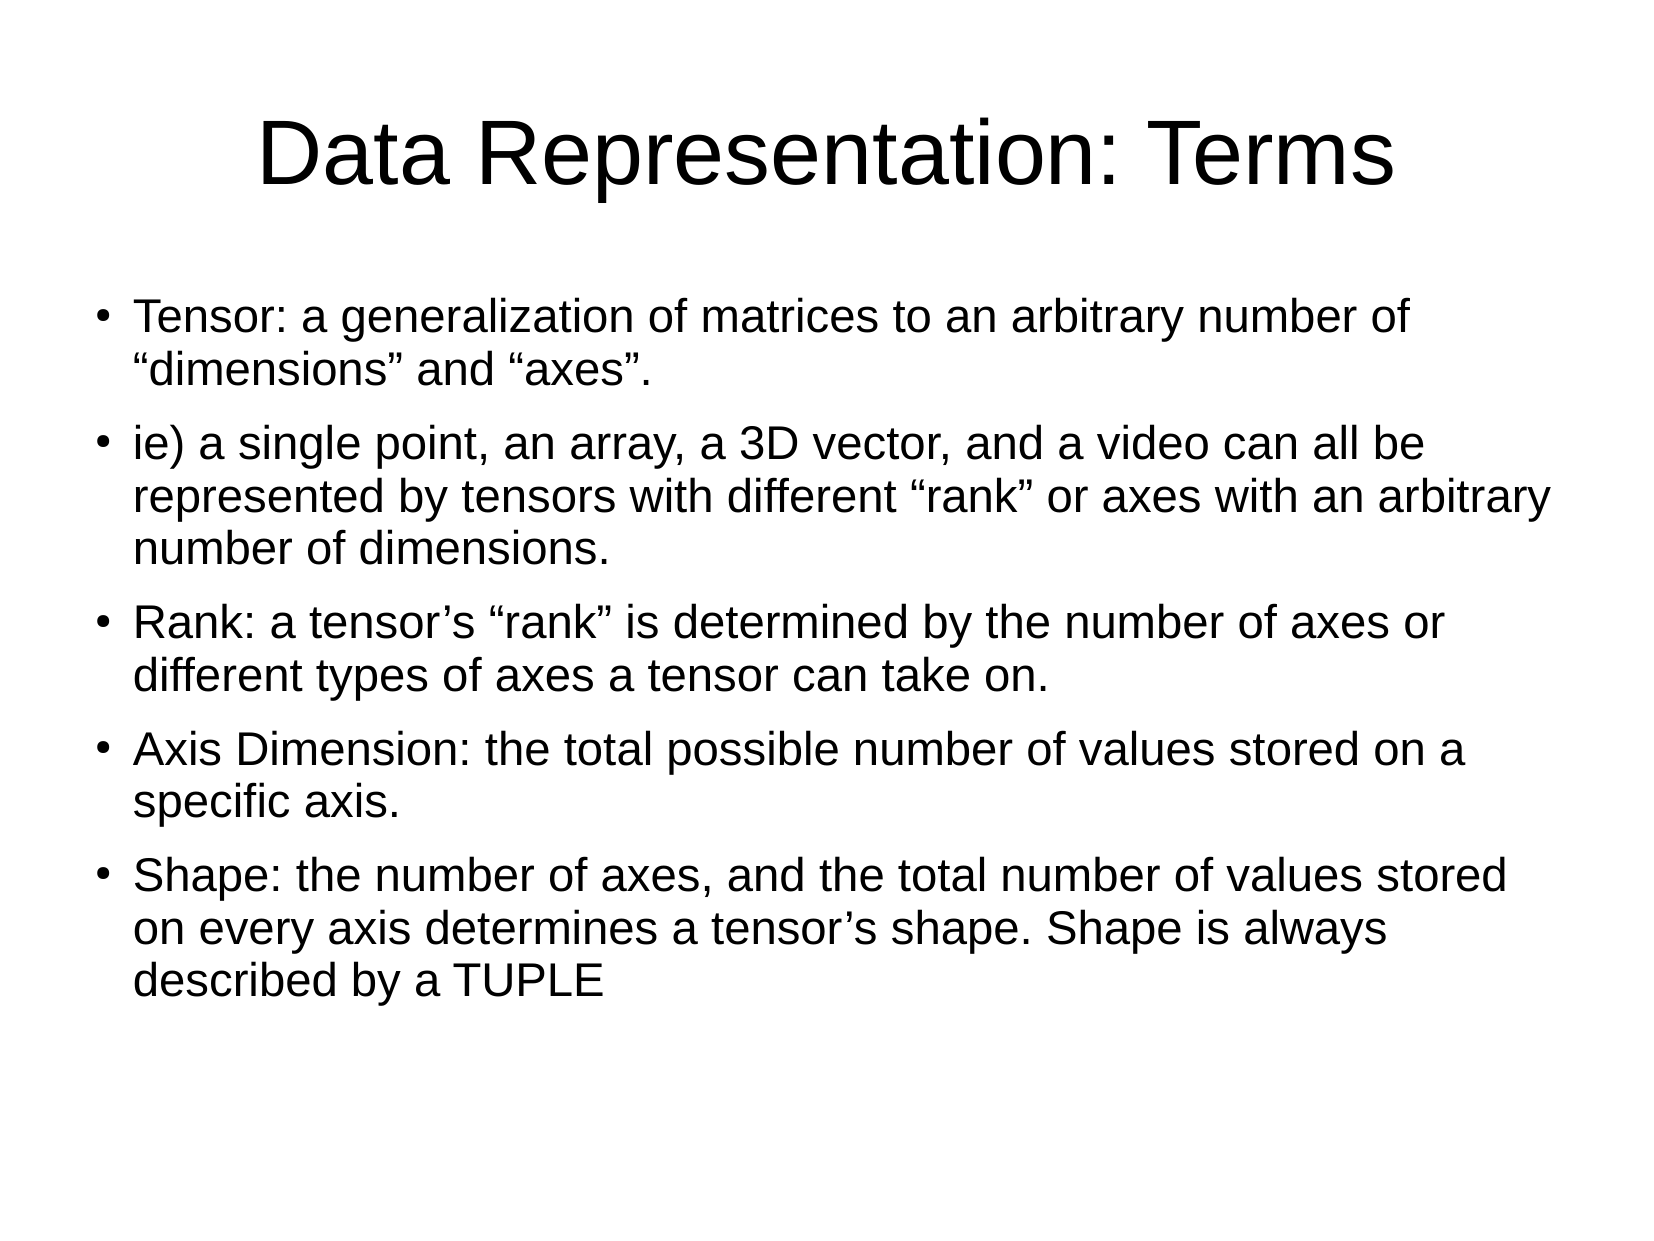

# Data Representation: Terms
Tensor: a generalization of matrices to an arbitrary number of “dimensions” and “axes”.
ie) a single point, an array, a 3D vector, and a video can all be represented by tensors with different “rank” or axes with an arbitrary number of dimensions.
Rank: a tensor’s “rank” is determined by the number of axes or different types of axes a tensor can take on.
Axis Dimension: the total possible number of values stored on a specific axis.
Shape: the number of axes, and the total number of values stored on every axis determines a tensor’s shape. Shape is always described by a TUPLE